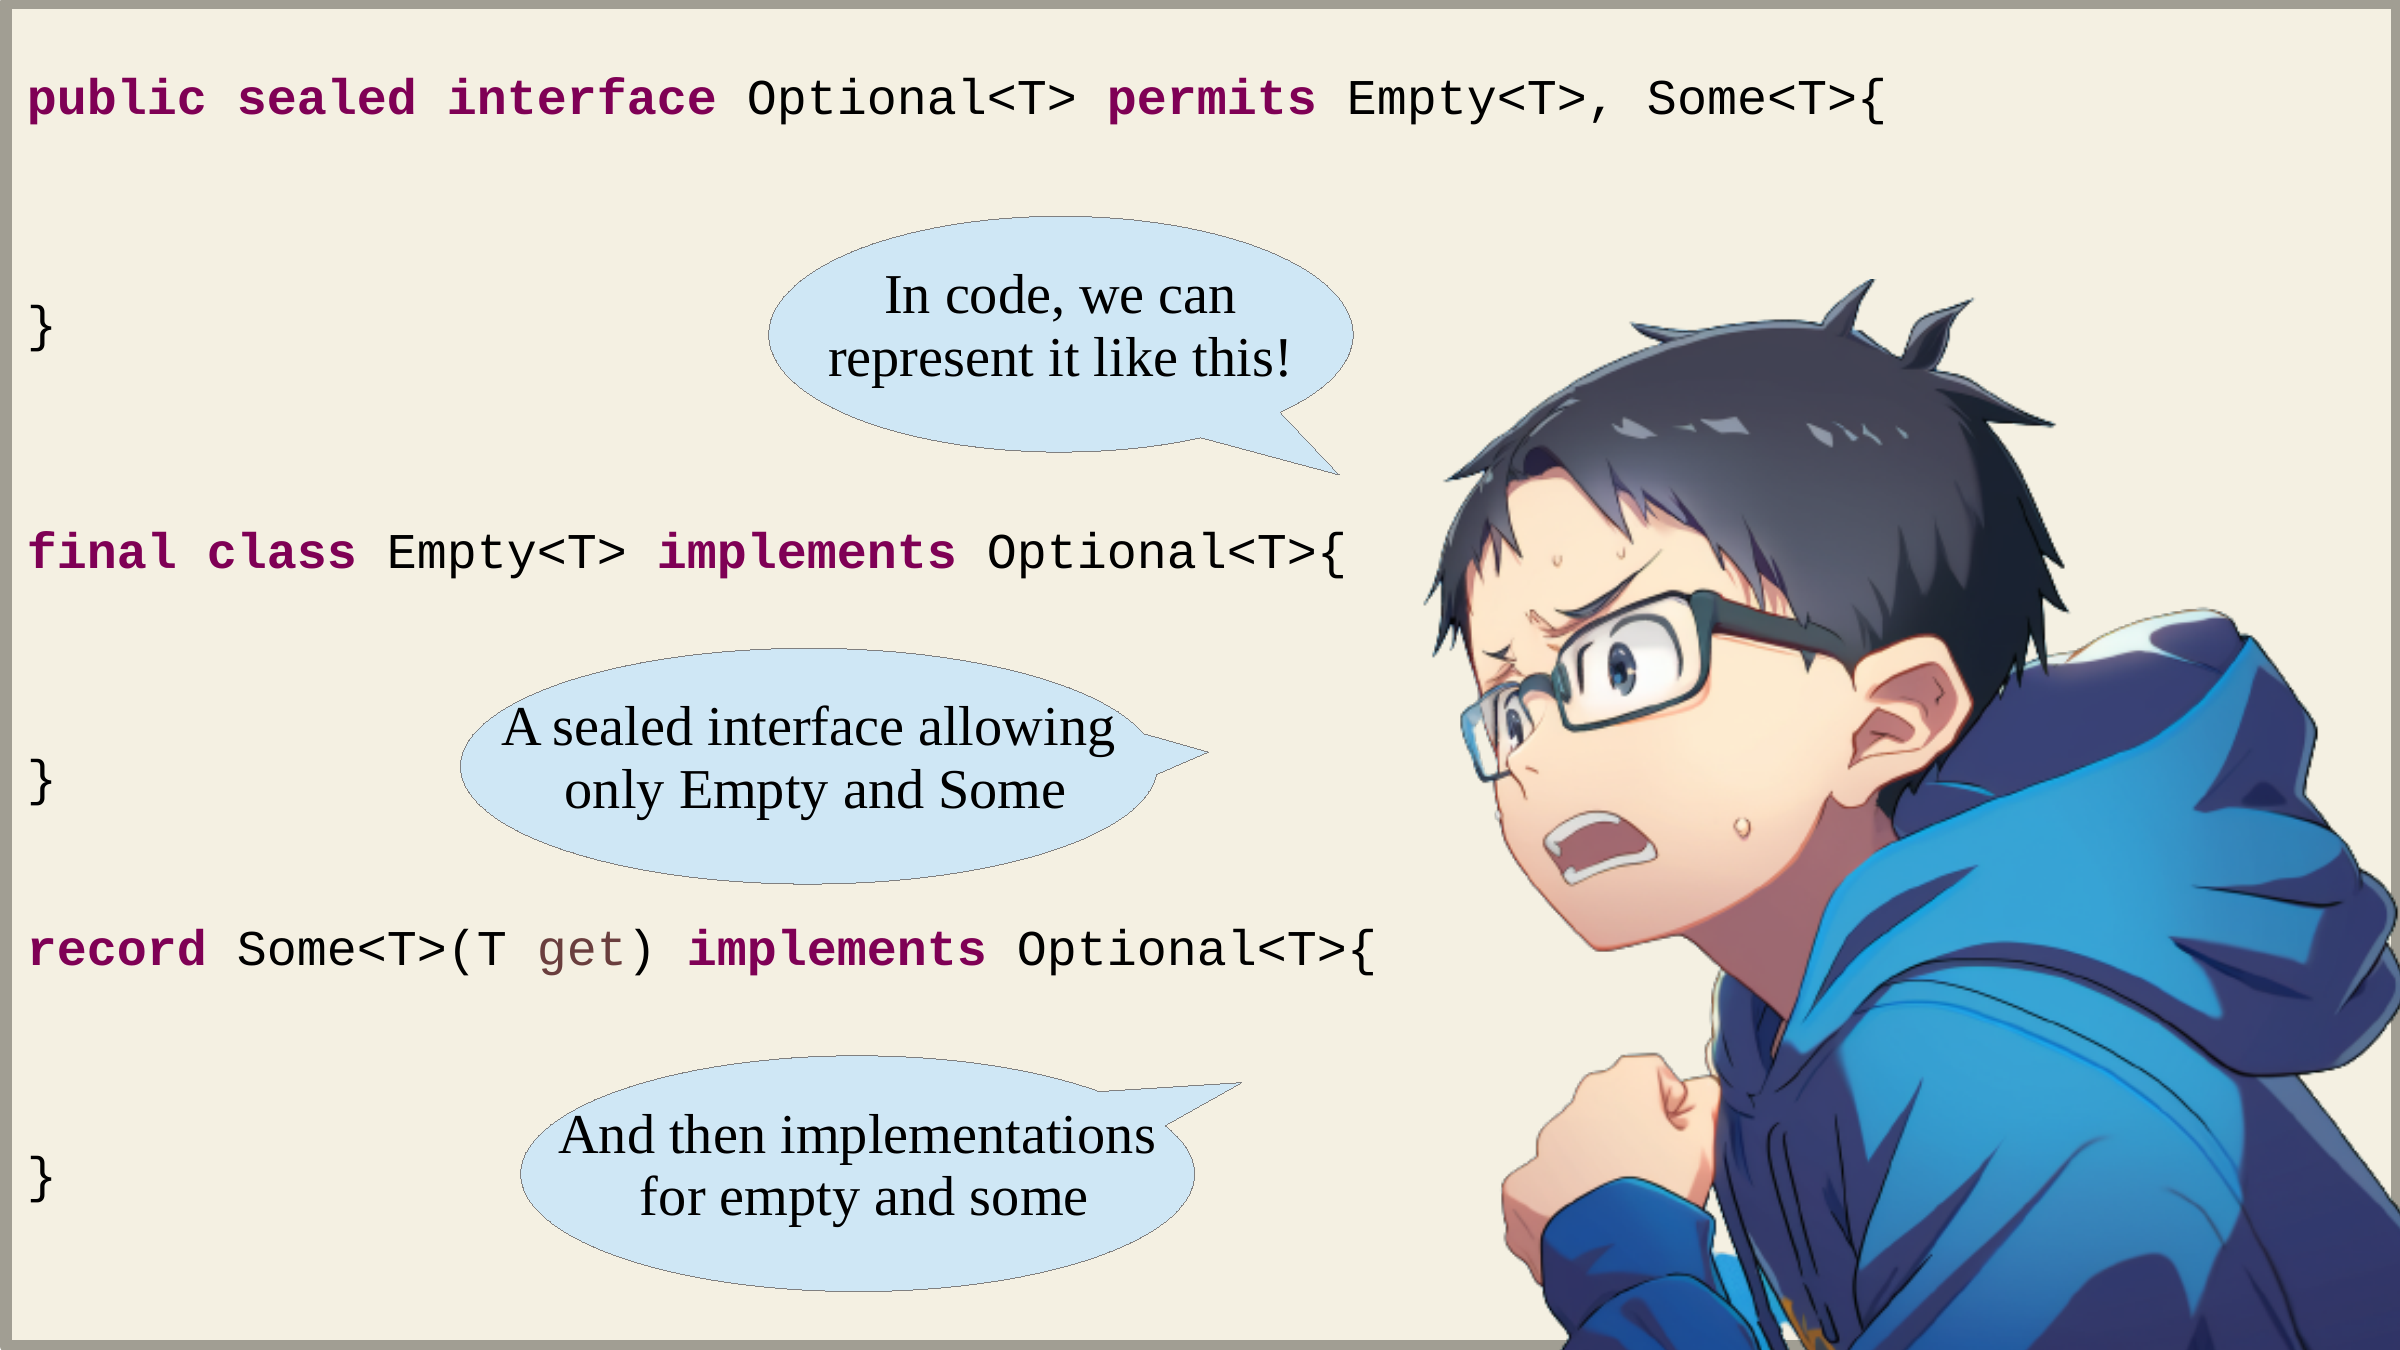

public sealed interface Optional<T> permits Empty<T>, Some<T>{
}
final class Empty<T> implements Optional<T>{
}
record Some<T>(T get) implements Optional<T>{
}
In code, we can
represent it like this!
A sealed interface allowing
 only Empty and Some
And then implementations
 for empty and some